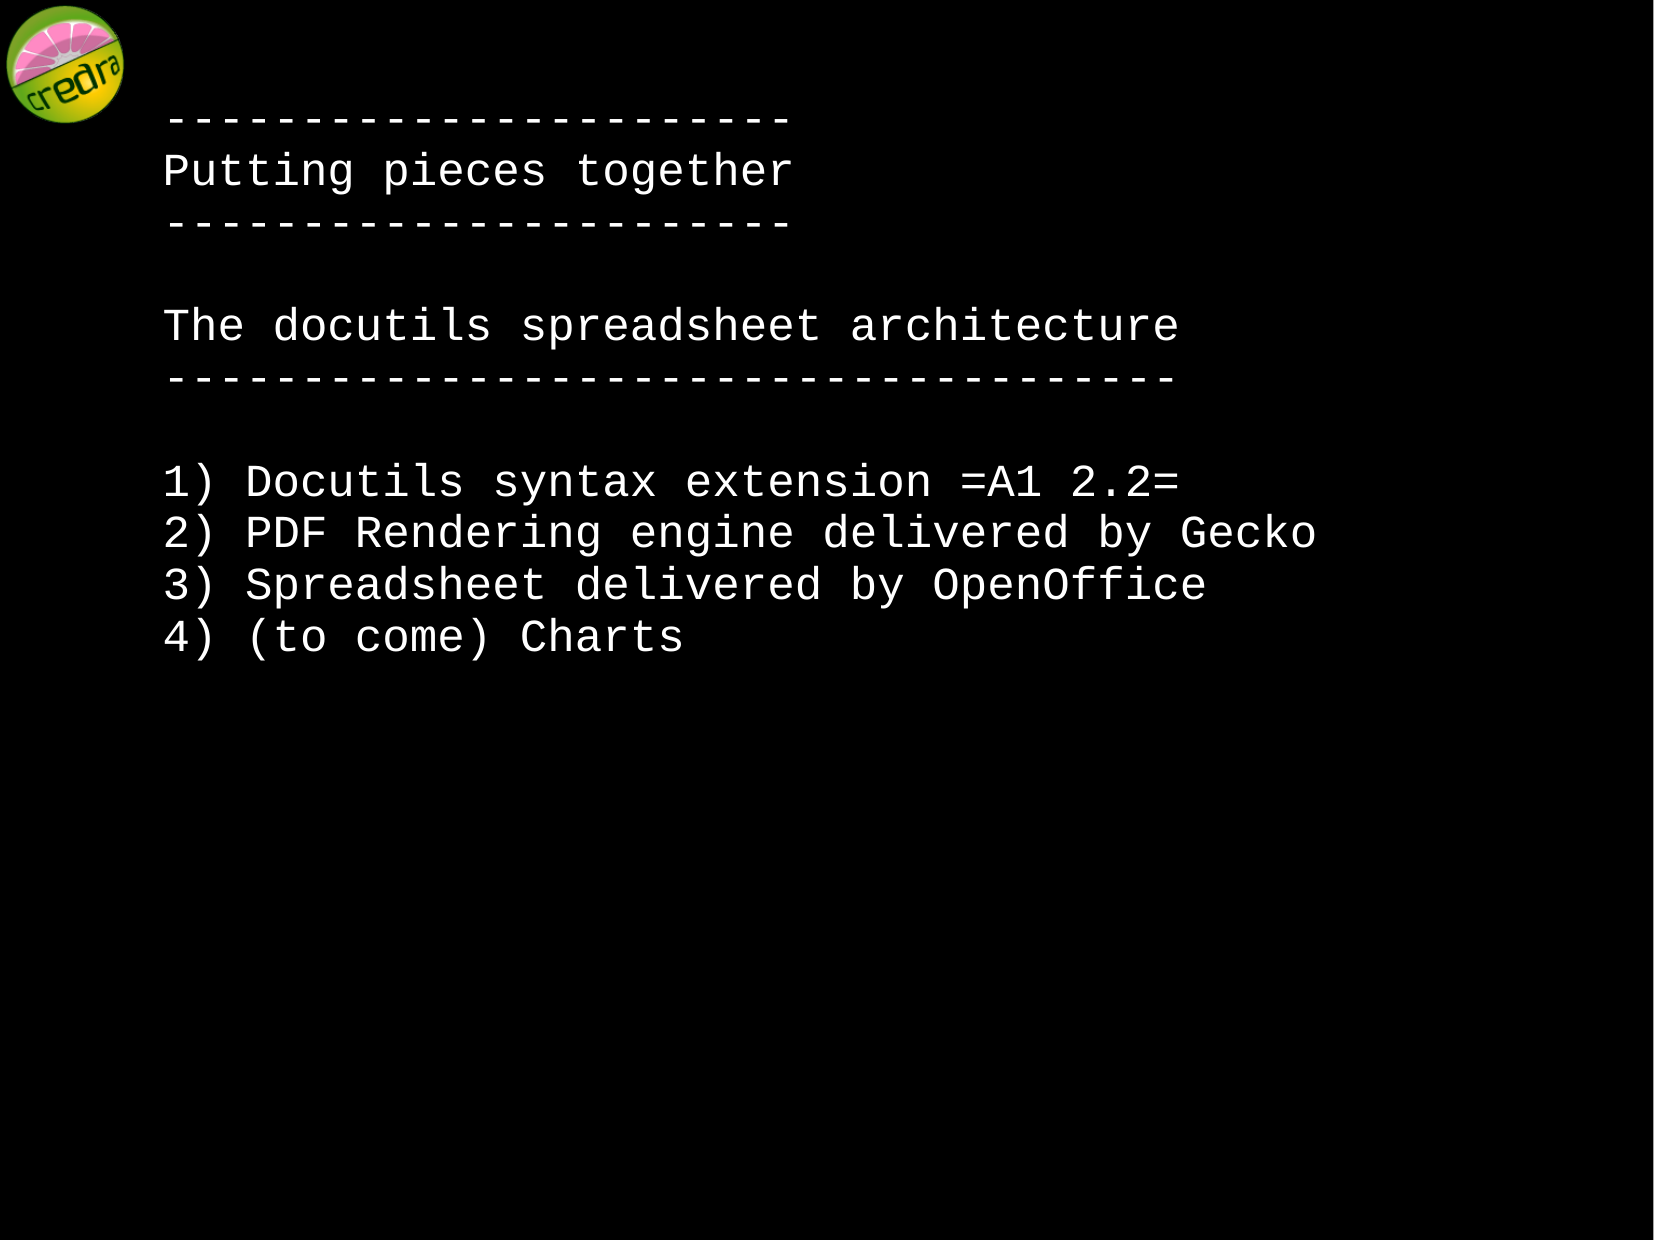

-----------------------
Putting pieces together
-----------------------
The docutils spreadsheet architecture
-------------------------------------
1) Docutils syntax extension =A1 2.2=
2) PDF Rendering engine delivered by Gecko
3) Spreadsheet delivered by OpenOffice
4) (to come) Charts